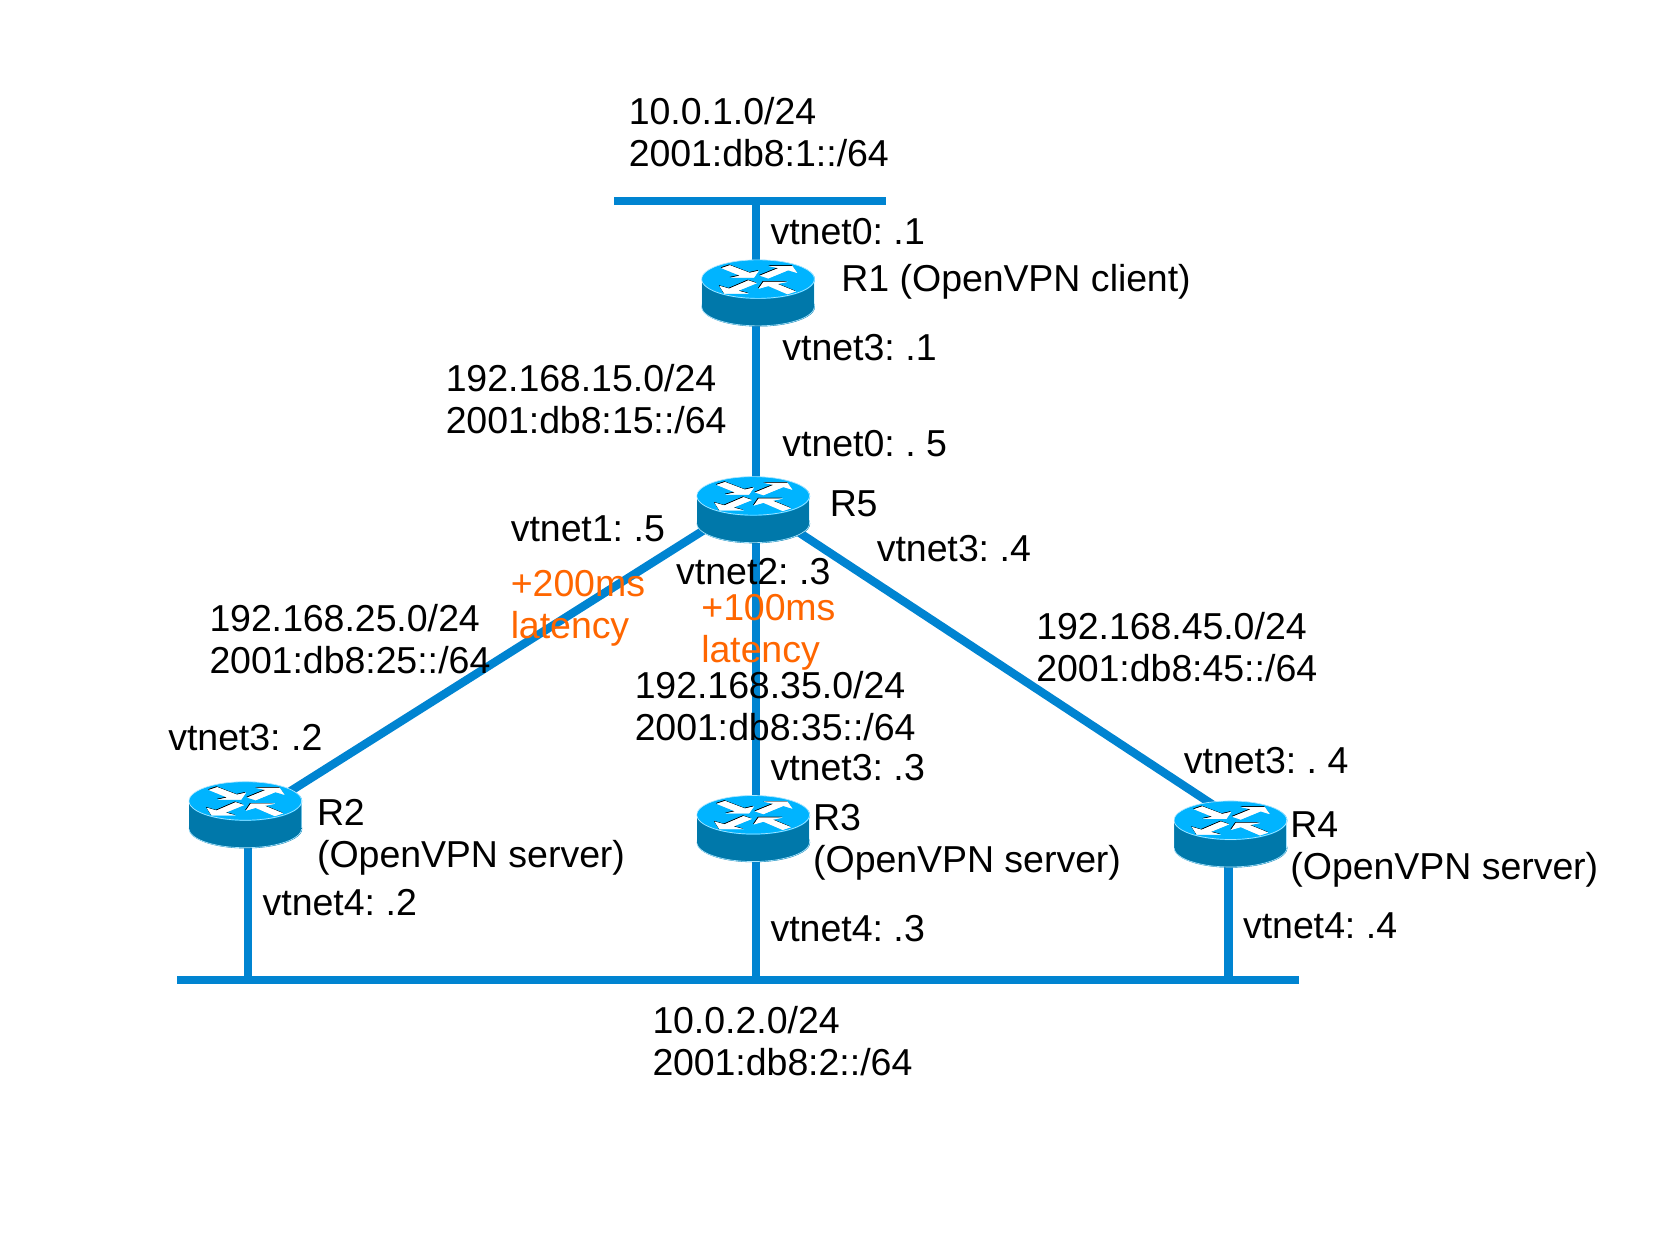

10.0.1.0/24
2001:db8:1::/64
vtnet0: .1
R1 (OpenVPN client)
vtnet3: .1
192.168.15.0/24
2001:db8:15::/64
vtnet0: . 5
R5
vtnet1: .5
vtnet3: .4
vtnet2: .3
+200ms
latency
+100ms
latency
192.168.25.0/24
2001:db8:25::/64
192.168.45.0/24
2001:db8:45::/64
192.168.35.0/24
2001:db8:35::/64
vtnet3: .2
vtnet3: . 4
vtnet3: .3
R2
(OpenVPN server)
R3
(OpenVPN server)
R4
(OpenVPN server)
vtnet4: .2
vtnet4: .4
vtnet4: .3
10.0.2.0/24
2001:db8:2::/64